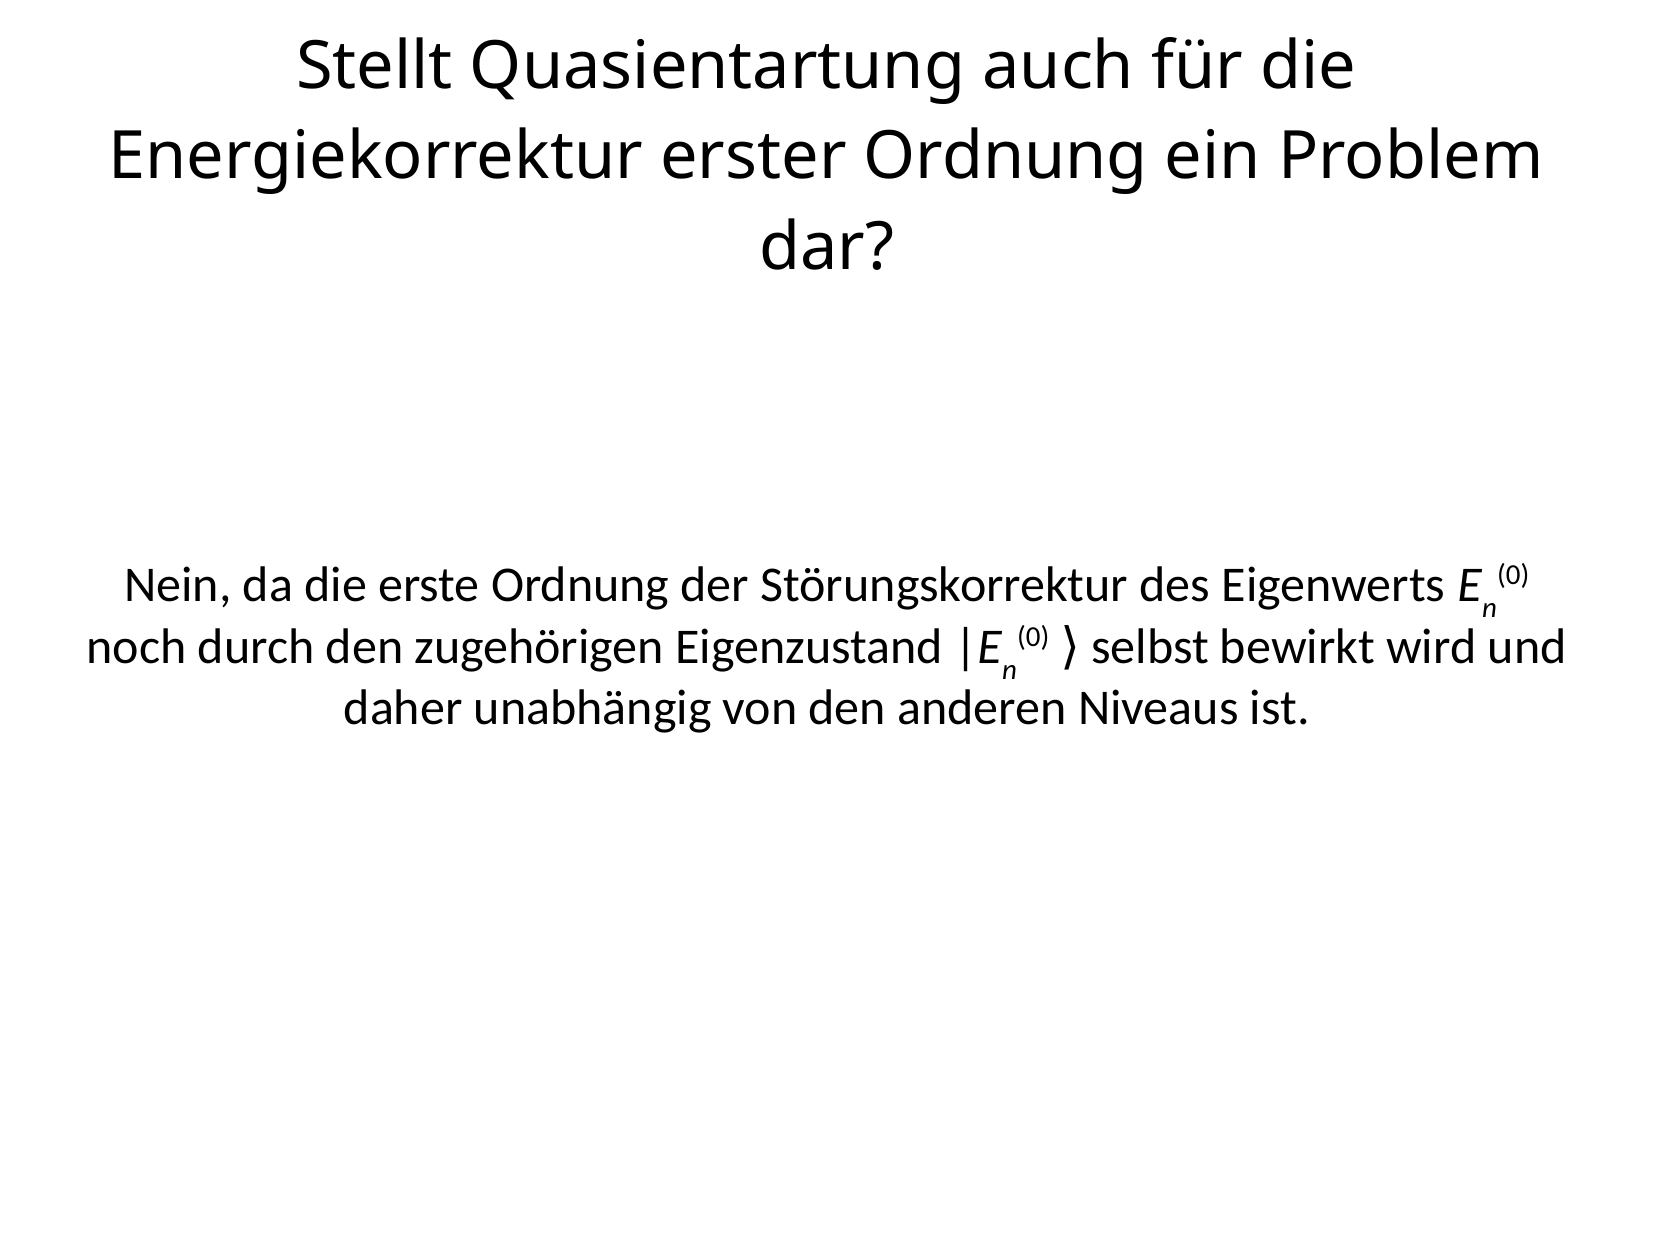

# Stellt Quasientartung auch für die Energiekorrektur erster Ordnung ein Problem dar?
Nein, da die erste Ordnung der Störungskorrektur des Eigenwerts En(0) noch durch den zugehörigen Eigenzustand |En(0) ⟩ selbst bewirkt wird und daher unabhängig von den anderen Niveaus ist.